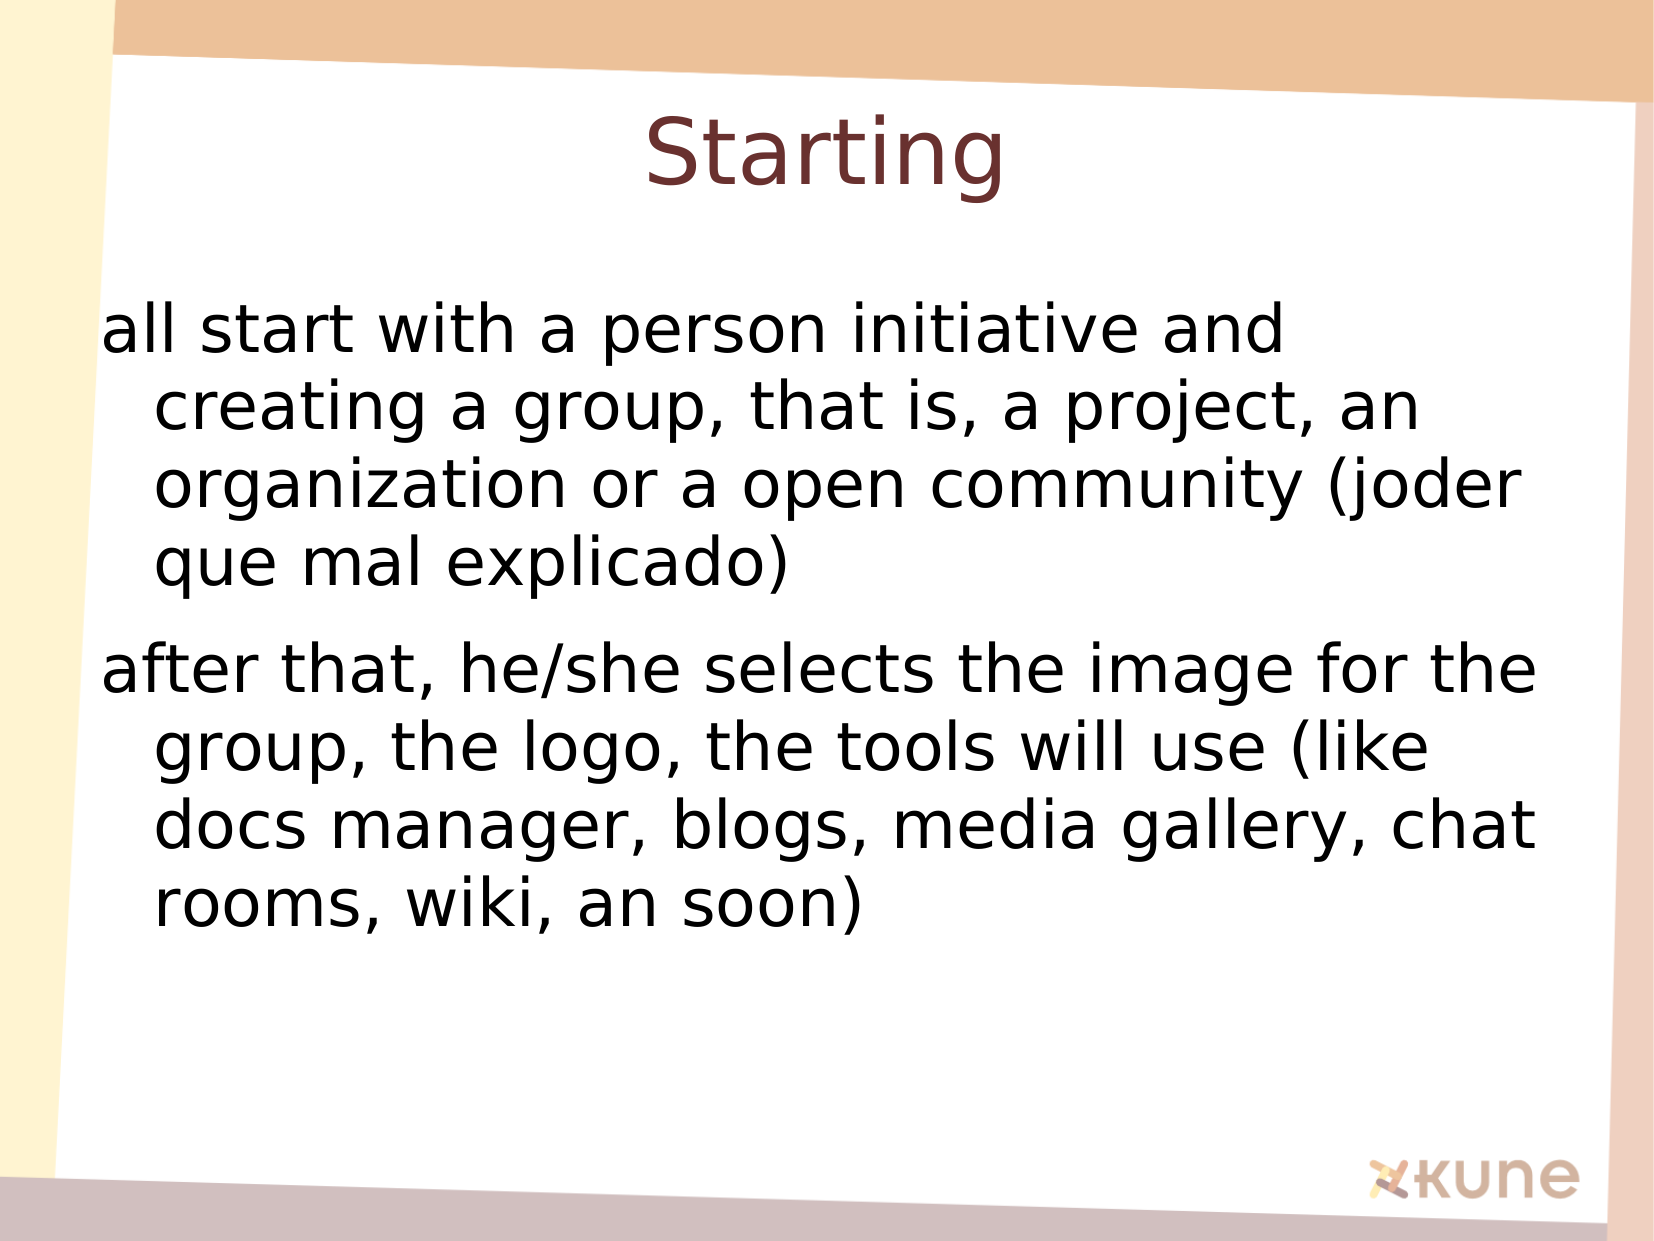

# Starting
all start with a person initiative and creating a group, that is, a project, an organization or a open community (joder que mal explicado)
after that, he/she selects the image for the group, the logo, the tools will use (like docs manager, blogs, media gallery, chat rooms, wiki, an soon)